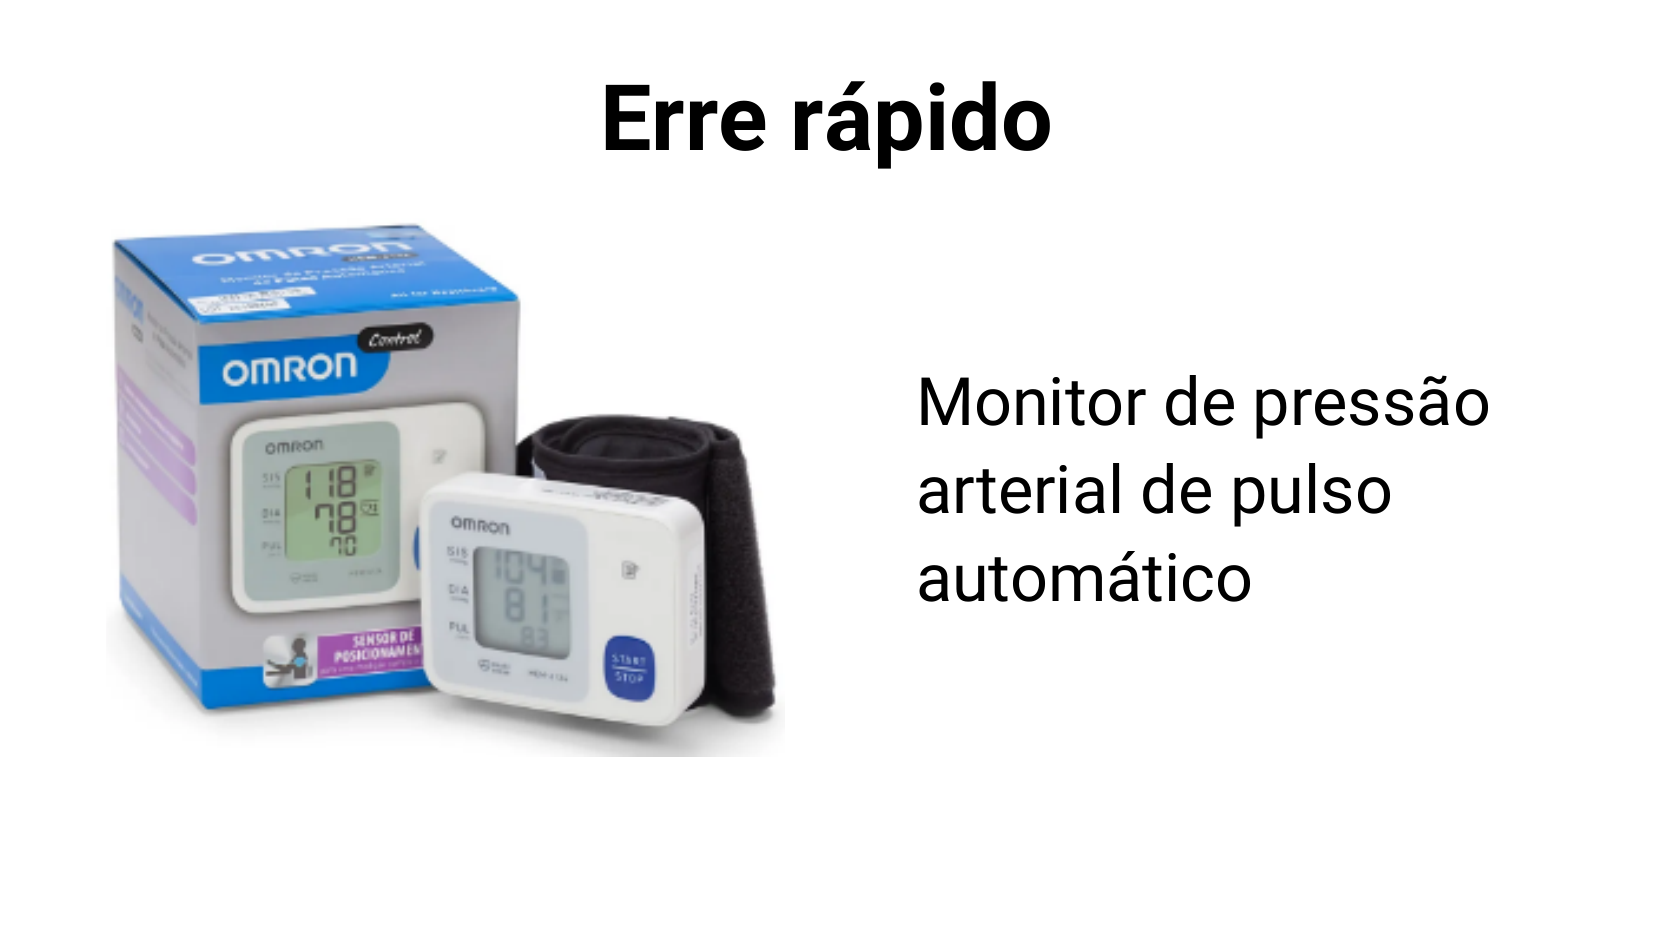

# Erre rápido
Monitor de pressão arterial de pulso automático